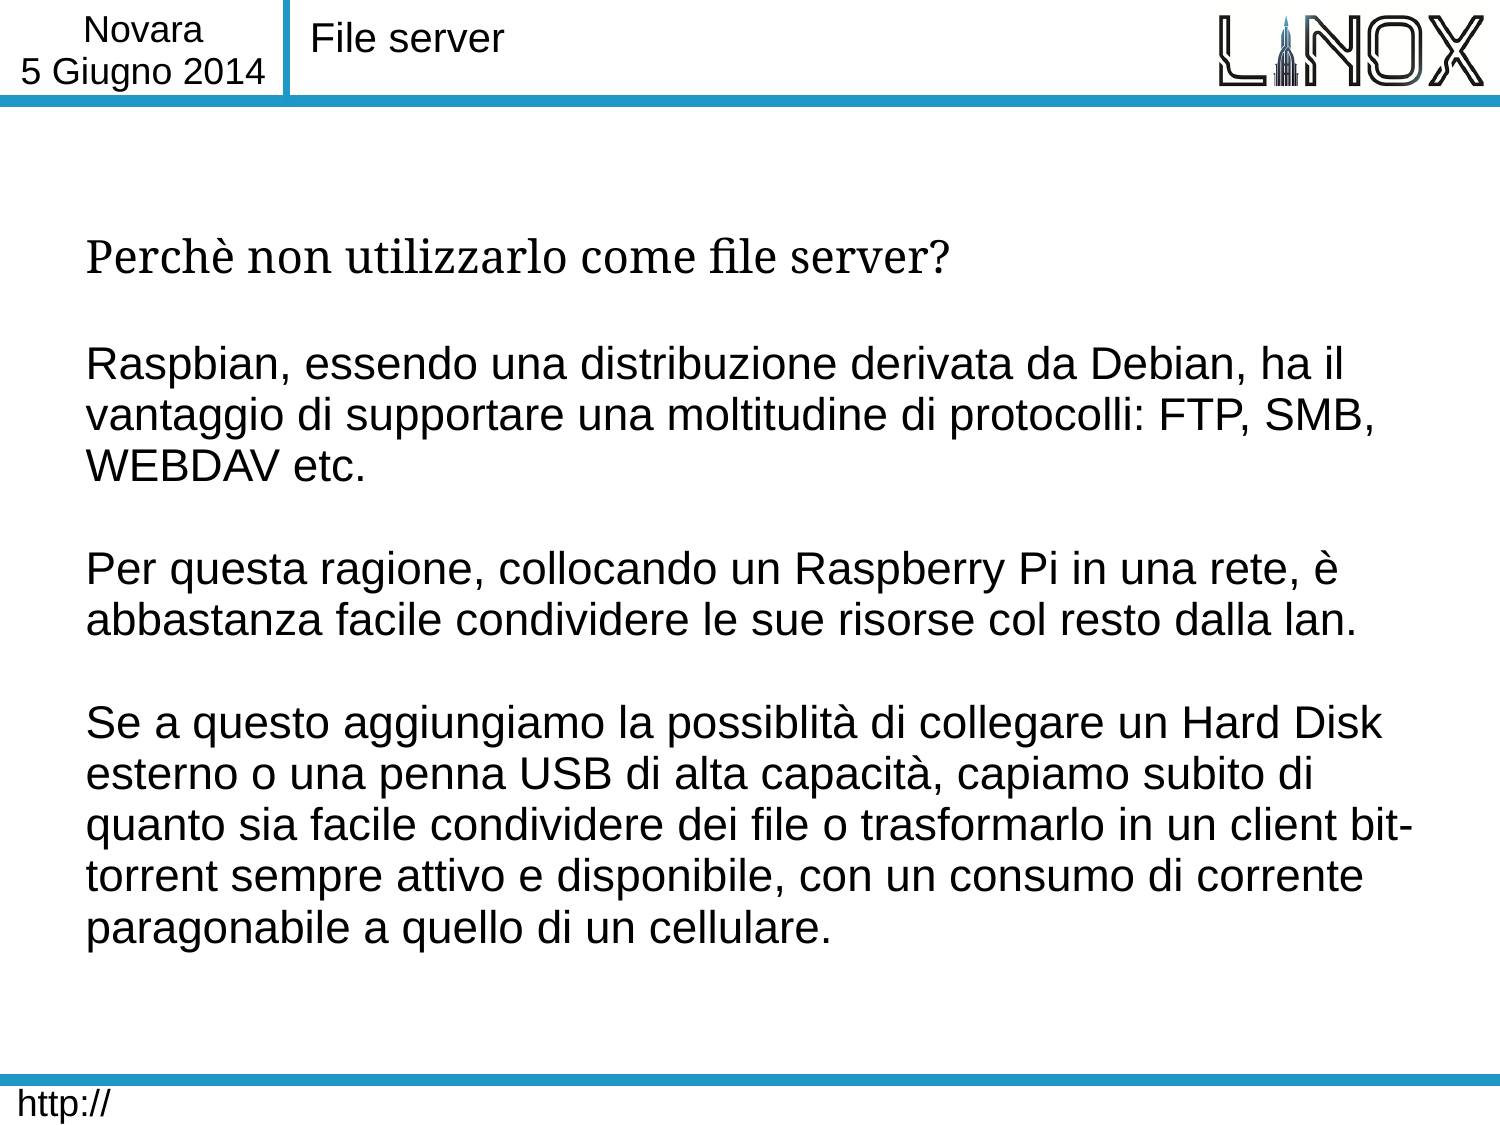

# File server
Perchè non utilizzarlo come file server?
Raspbian, essendo una distribuzione derivata da Debian, ha il vantaggio di supportare una moltitudine di protocolli: FTP, SMB, WEBDAV etc.
Per questa ragione, collocando un Raspberry Pi in una rete, è abbastanza facile condividere le sue risorse col resto dalla lan.
Se a questo aggiungiamo la possiblità di collegare un Hard Disk esterno o una penna USB di alta capacità, capiamo subito di quanto sia facile condividere dei file o trasformarlo in un client bit-torrent sempre attivo e disponibile, con un consumo di corrente paragonabile a quello di un cellulare.